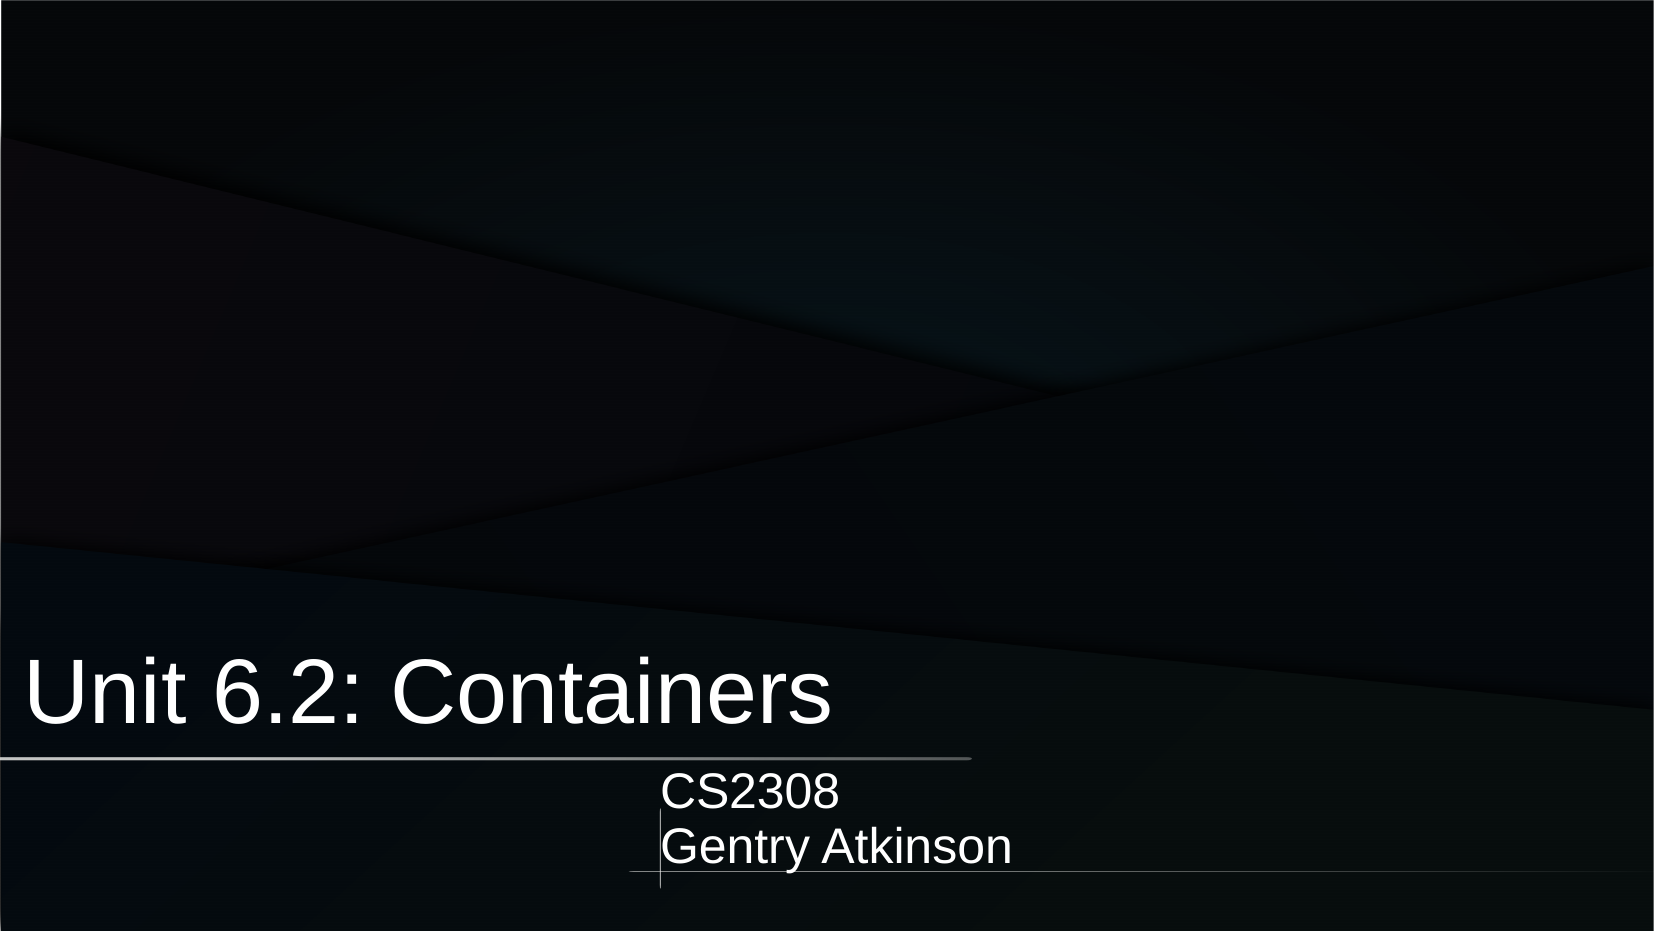

# Unit 6.2: Containers
CS2308
Gentry Atkinson